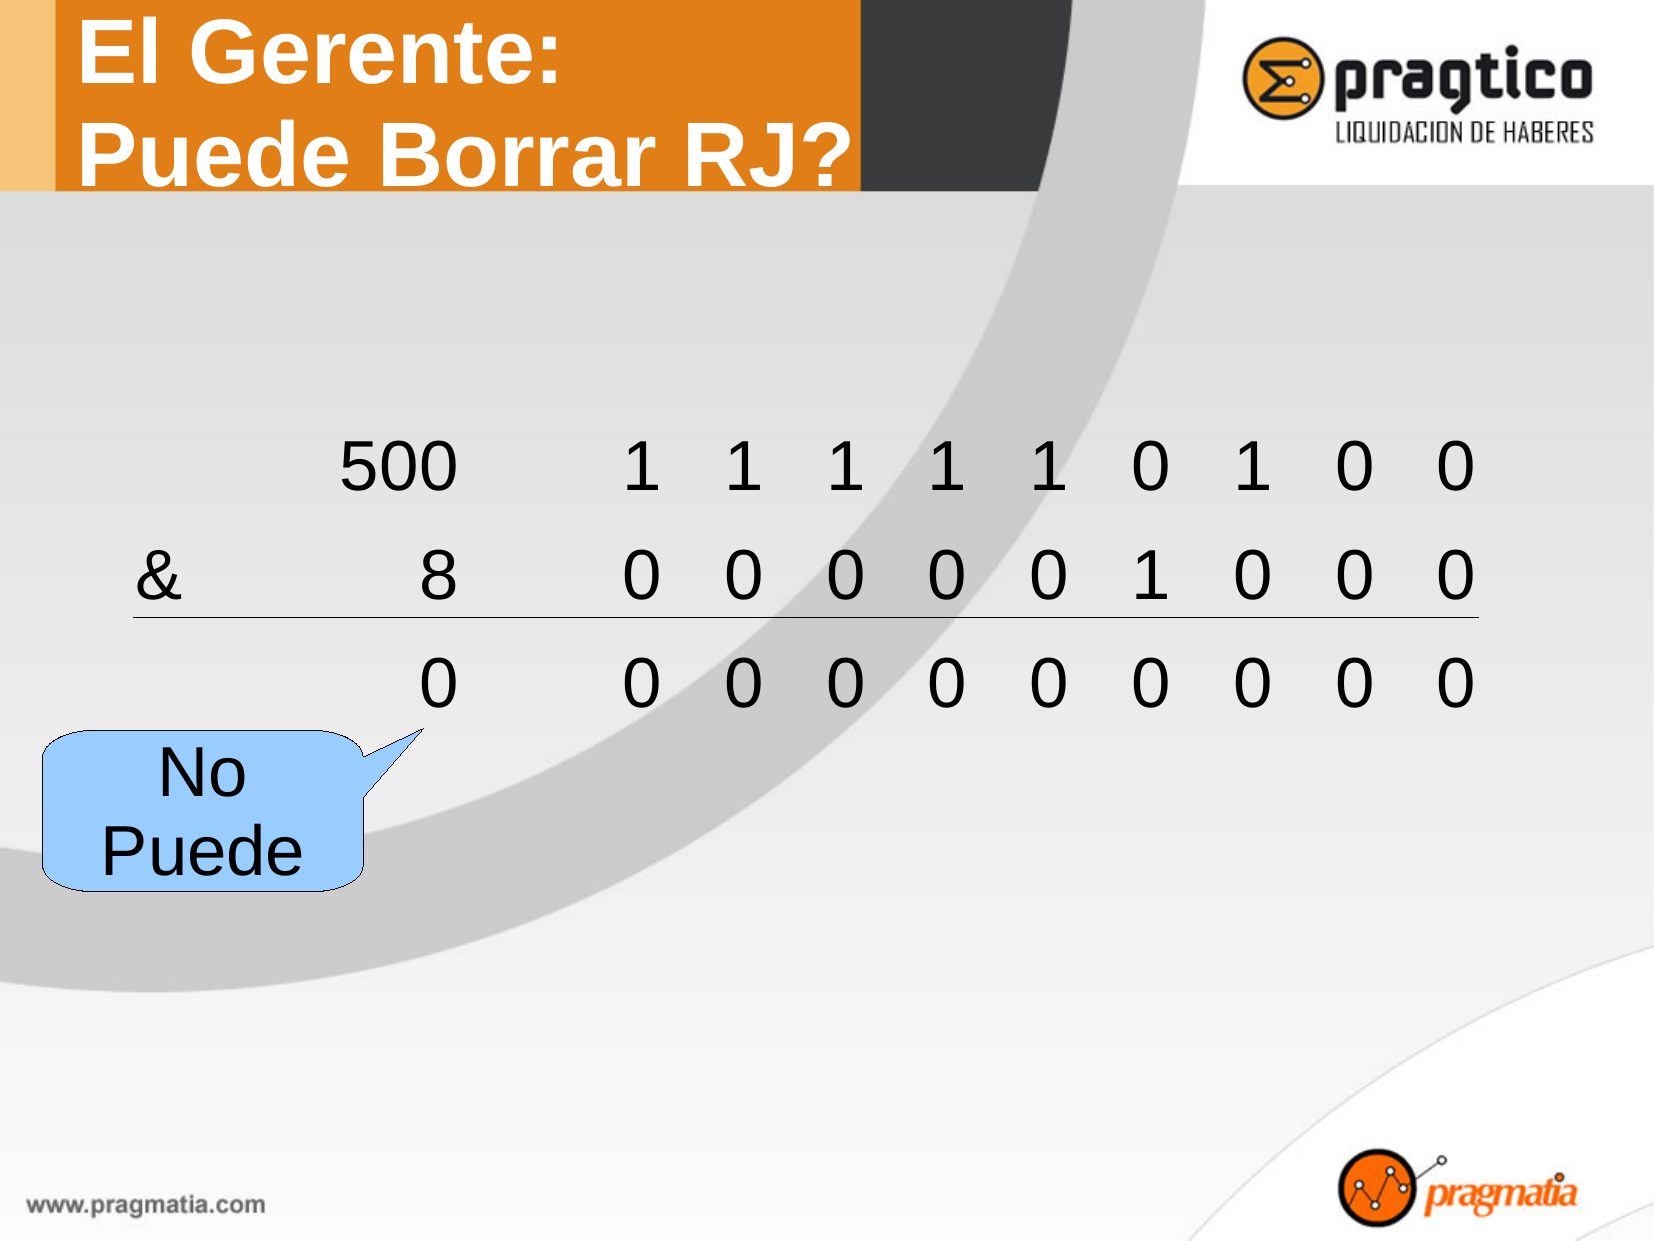

# El Gerente: Puede Borrar RJ?
No Puede